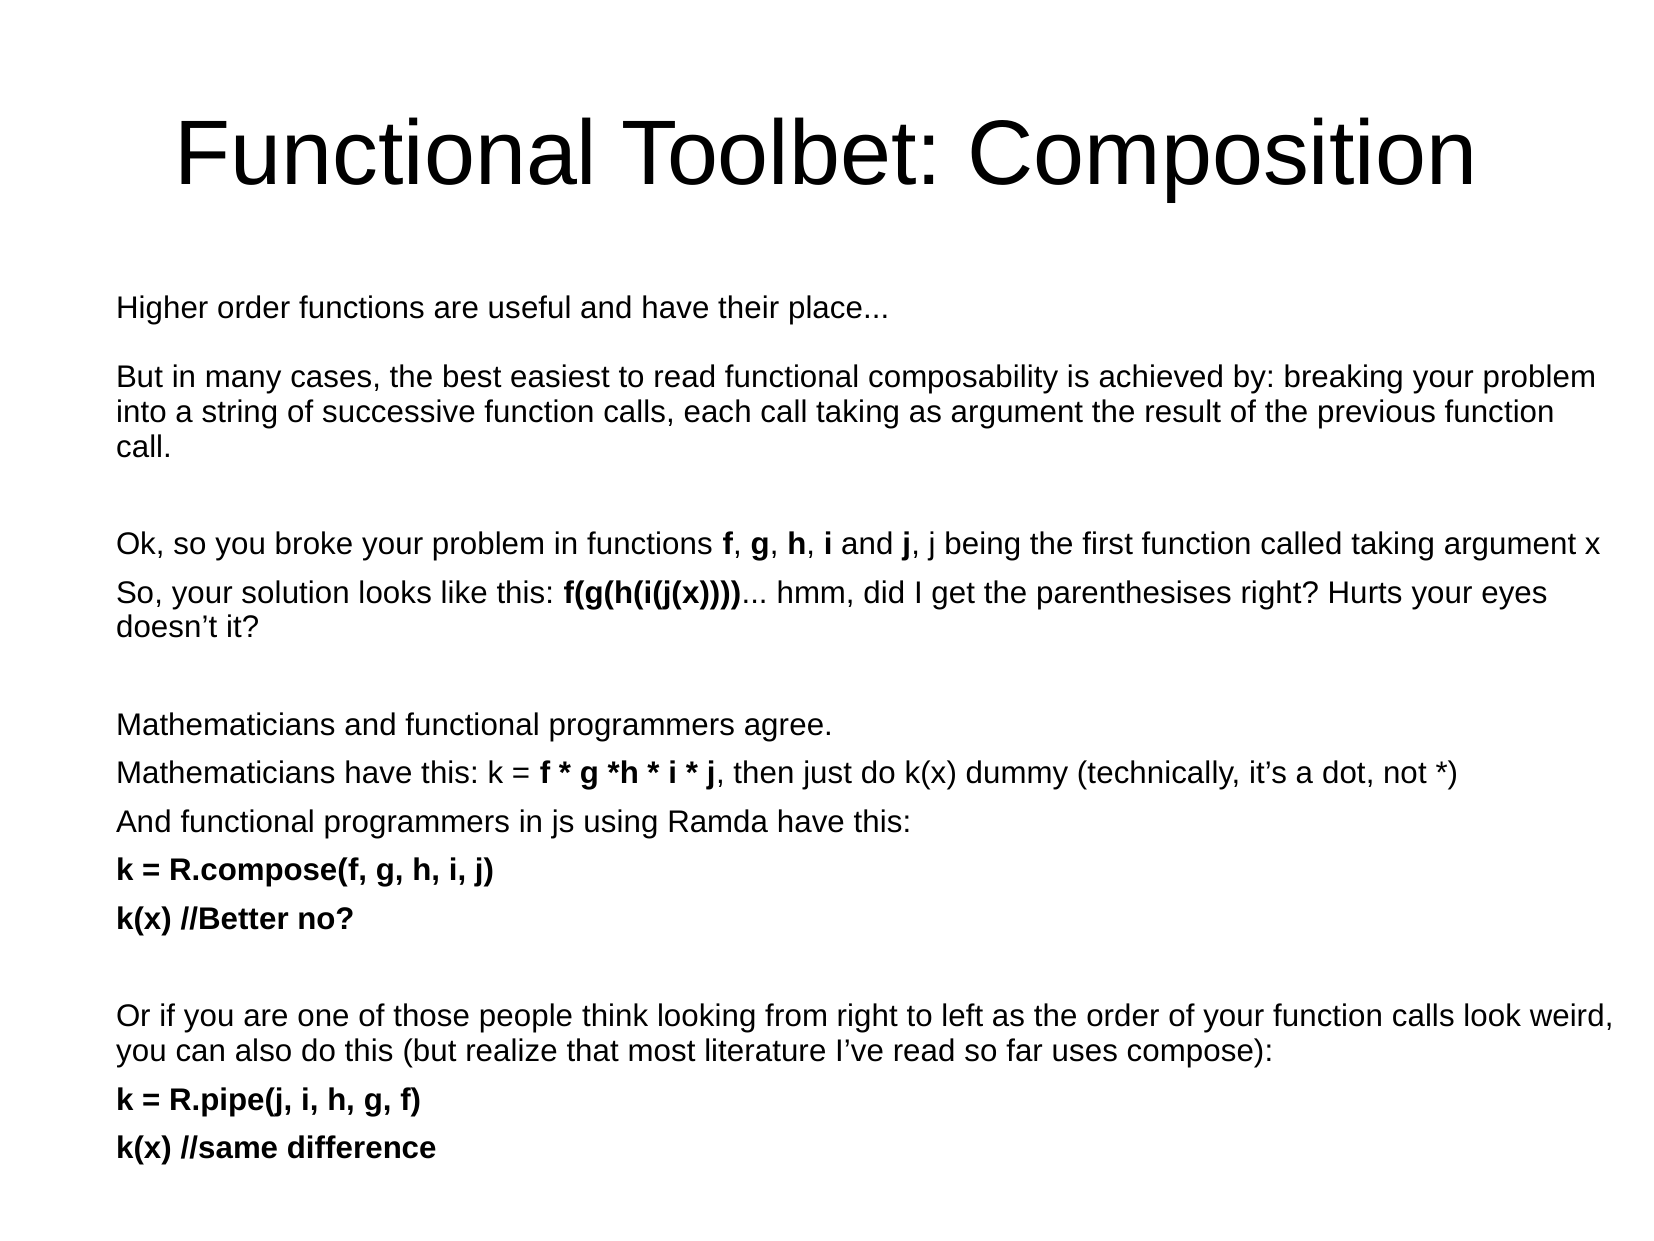

# Functional Toolbet: Composition
Higher order functions are useful and have their place...
But in many cases, the best easiest to read functional composability is achieved by: breaking your problem into a string of successive function calls, each call taking as argument the result of the previous function call.
Ok, so you broke your problem in functions f, g, h, i and j, j being the first function called taking argument x
So, your solution looks like this: f(g(h(i(j(x))))... hmm, did I get the parenthesises right? Hurts your eyes doesn’t it?
Mathematicians and functional programmers agree.
Mathematicians have this: k = f * g *h * i * j, then just do k(x) dummy (technically, it’s a dot, not *)
And functional programmers in js using Ramda have this:
k = R.compose(f, g, h, i, j)
k(x) //Better no?
Or if you are one of those people think looking from right to left as the order of your function calls look weird, you can also do this (but realize that most literature I’ve read so far uses compose):
k = R.pipe(j, i, h, g, f)
k(x) //same difference